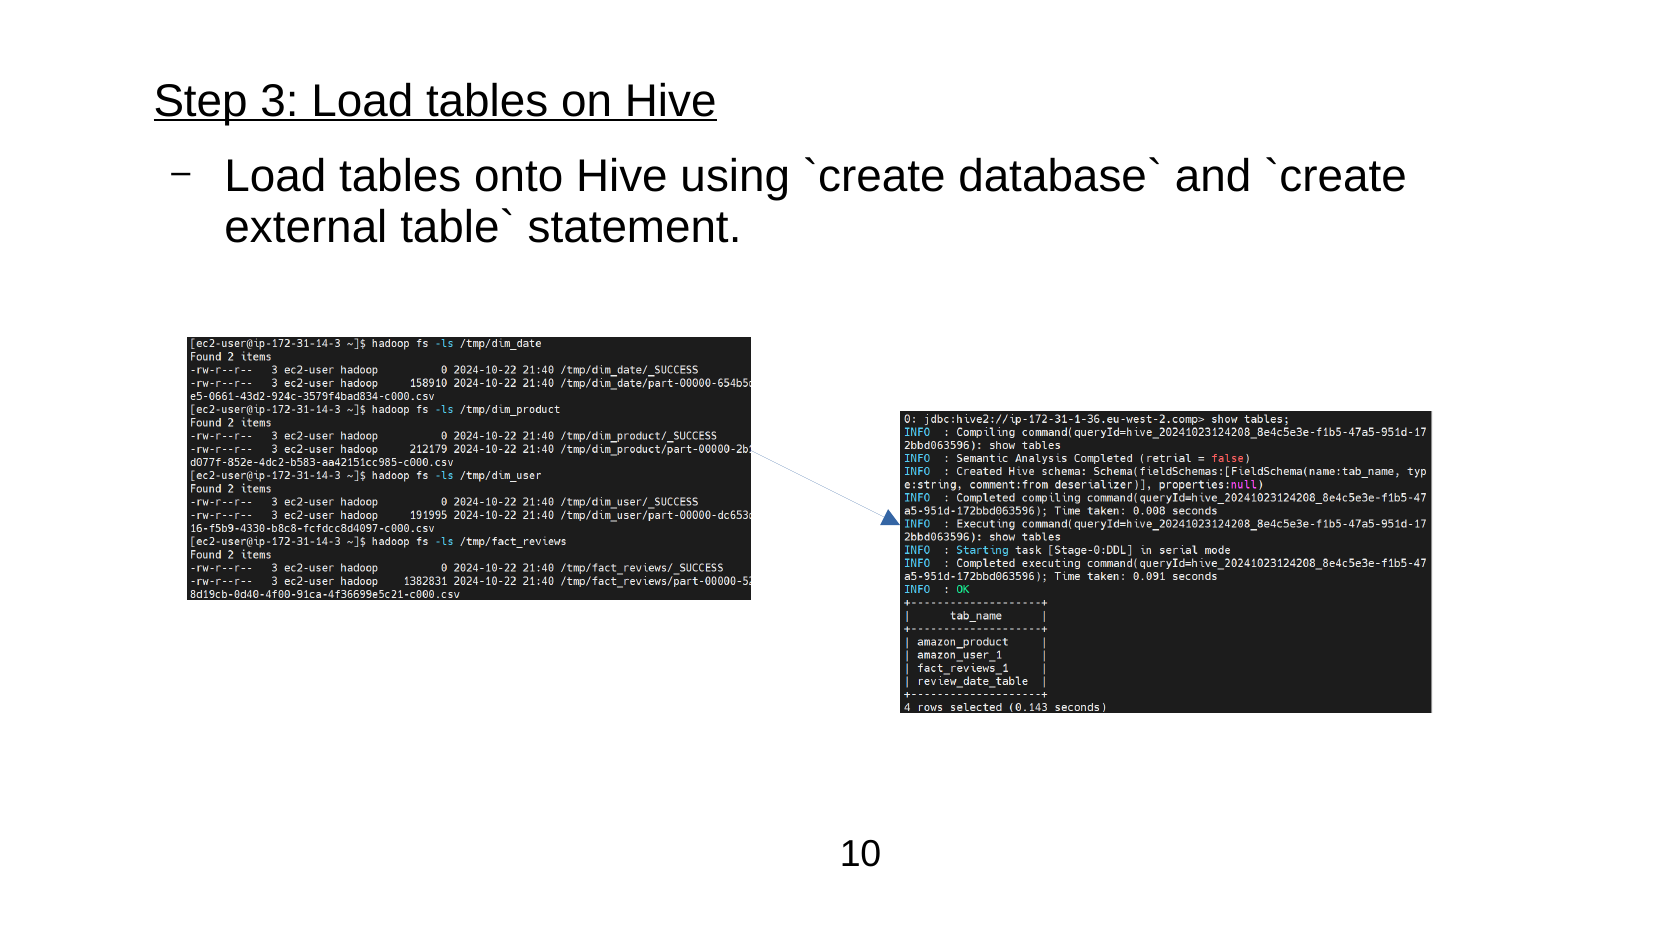

# Step 3: Load tables on Hive
Load tables onto Hive using `create database` and `create external table` statement.